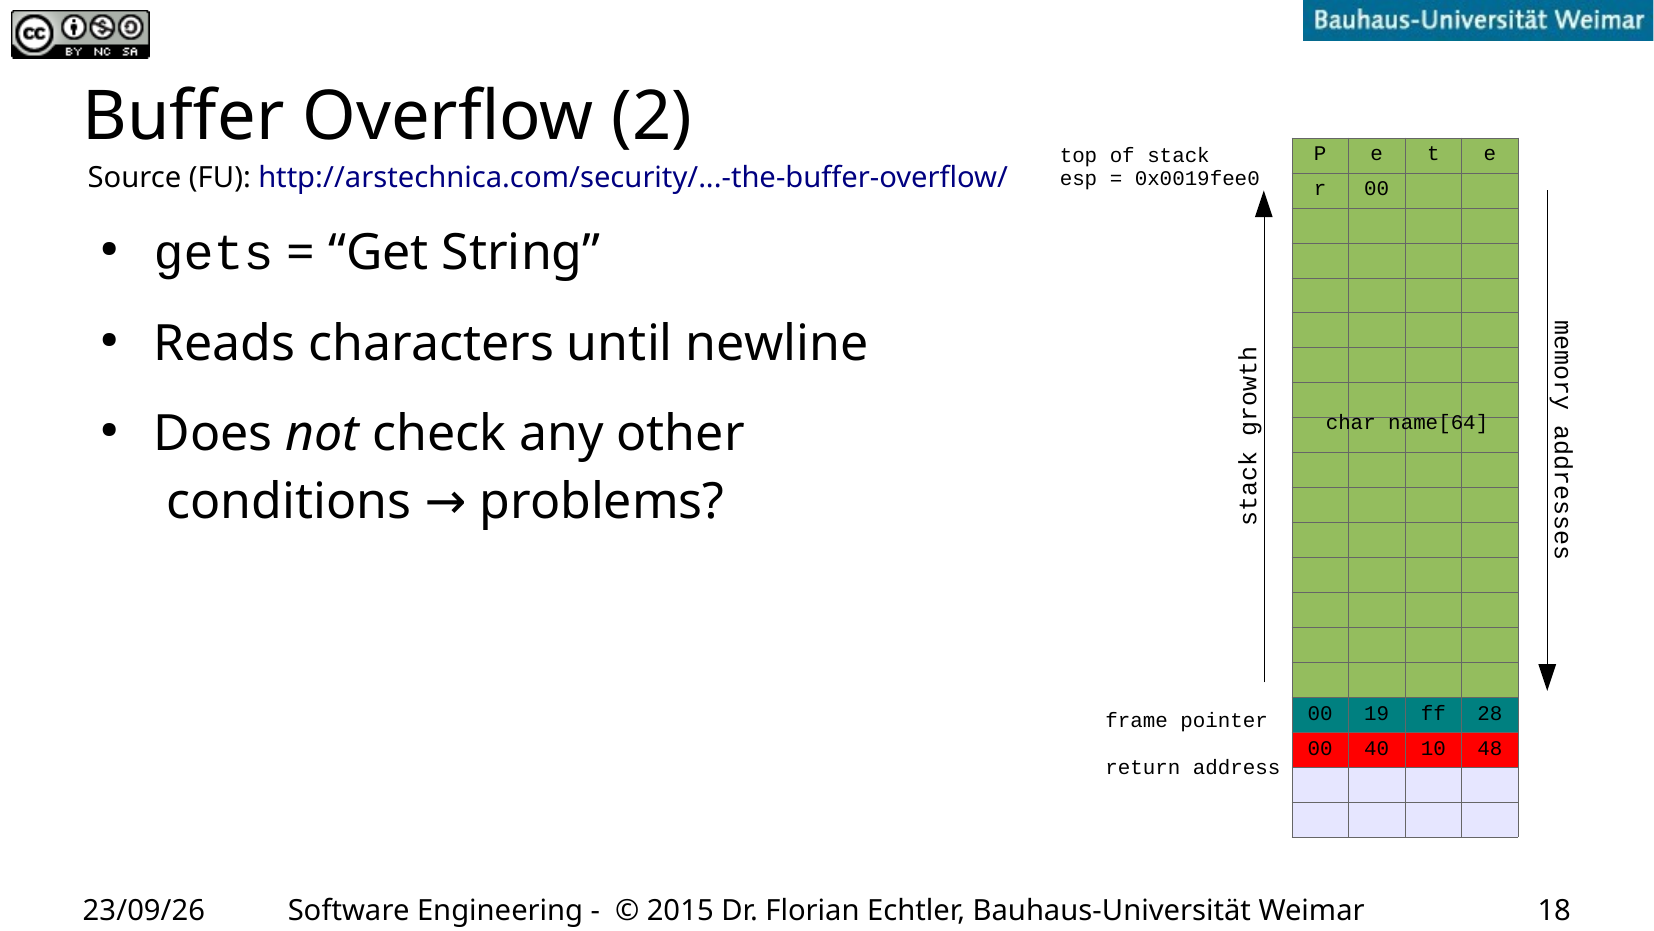

# Buffer Overflow (2)
top of stack
esp = 0x0019fee0
| P | e | t | e |
| --- | --- | --- | --- |
| r | 00 | | |
| | | | |
| | | | |
| | | | |
| | | | |
| | | | |
| | | | |
| | | | |
| | | | |
| | | | |
| | | | |
| | | | |
| | | | |
| | | | |
| | | | |
| 00 | 19 | ff | 28 |
| 00 | 40 | 10 | 48 |
| | | | |
| | | | |
stack growth
memory addresses
char name[64]
frame pointer
return address
Source (FU): http://arstechnica.com/security/...-the-buffer-overflow/
gets = “Get String”
Reads characters until newline
Does not check any other conditions → problems?
Software Engineering - © 2015 Dr. Florian Echtler, Bauhaus-Universität Weimar
18